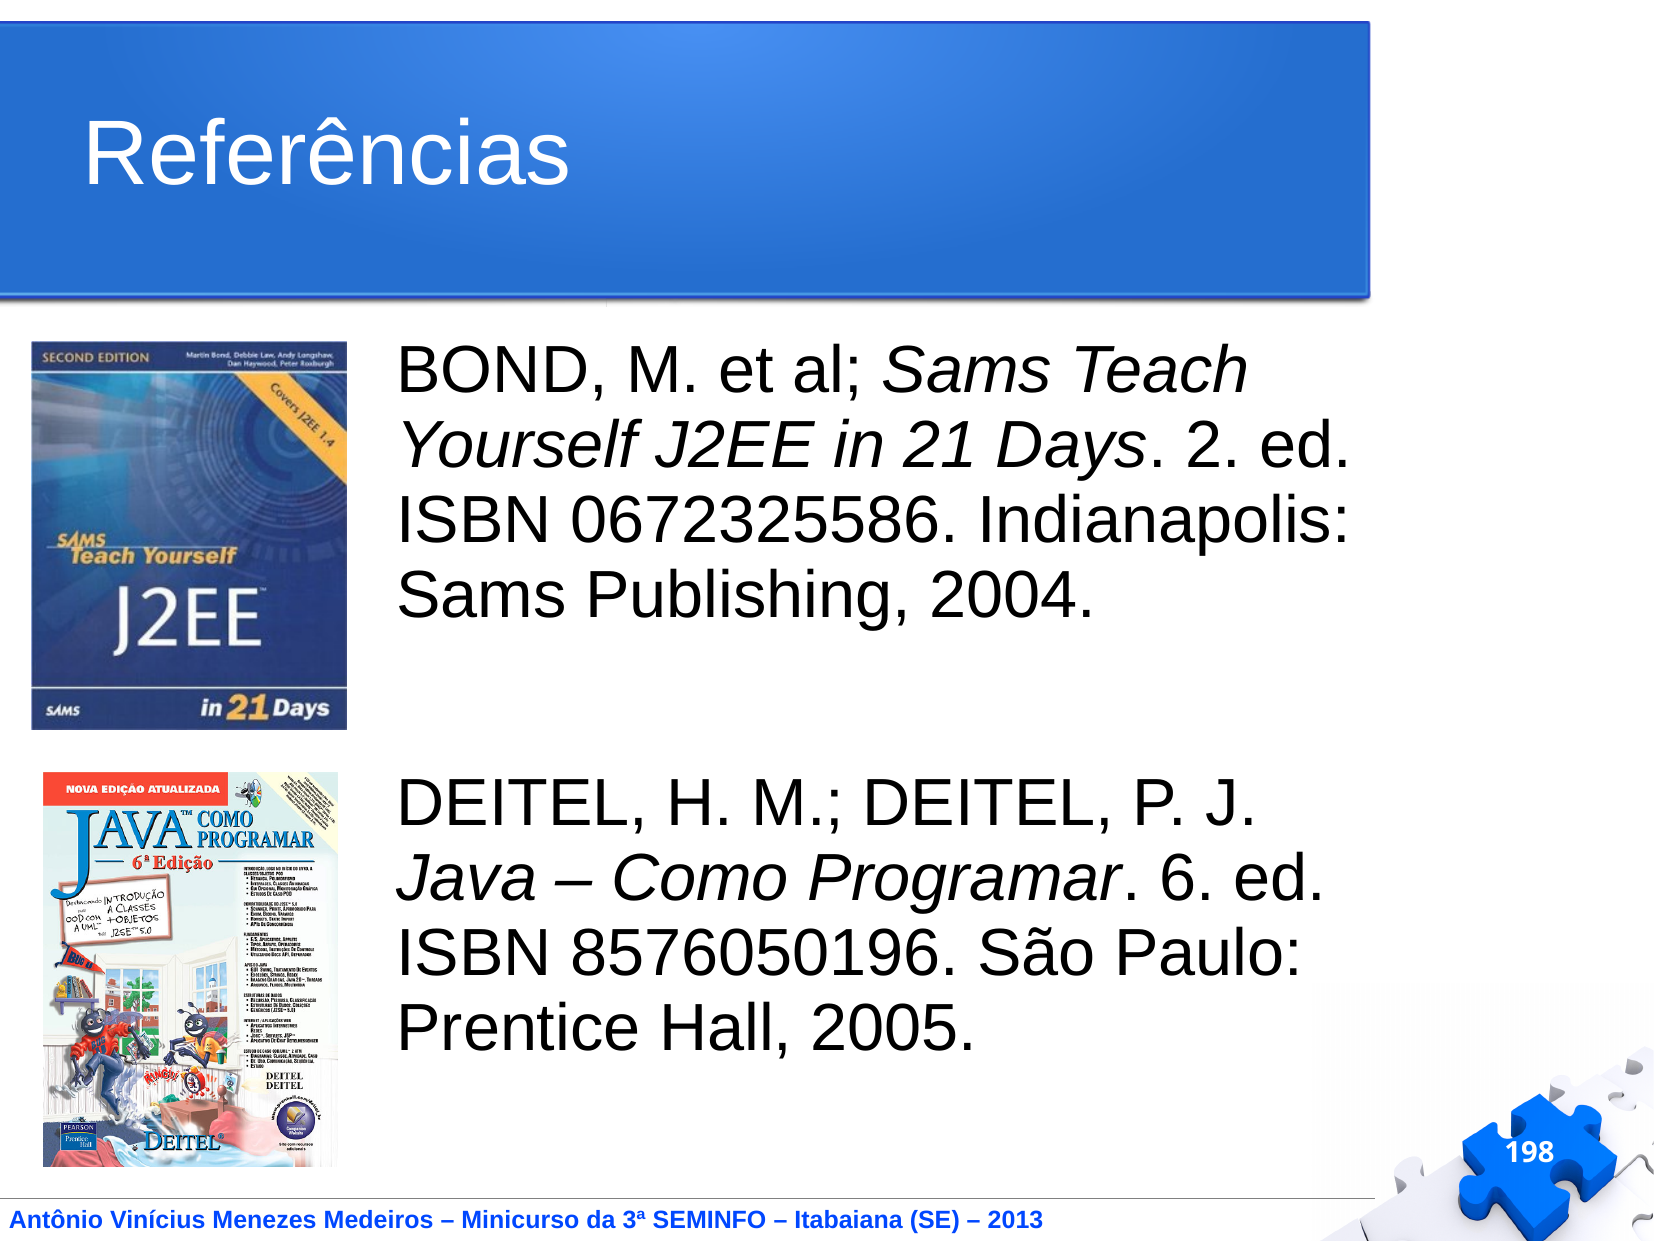

# Referências
BOND, M. et al; Sams Teach Yourself J2EE in 21 Days. 2. ed. ISBN 0672325586. Indianapolis: Sams Publishing, 2004.
DEITEL, H. M.; DEITEL, P. J. Java – Como Programar. 6. ed. ISBN 8576050196. São Paulo: Prentice Hall, 2005.
198